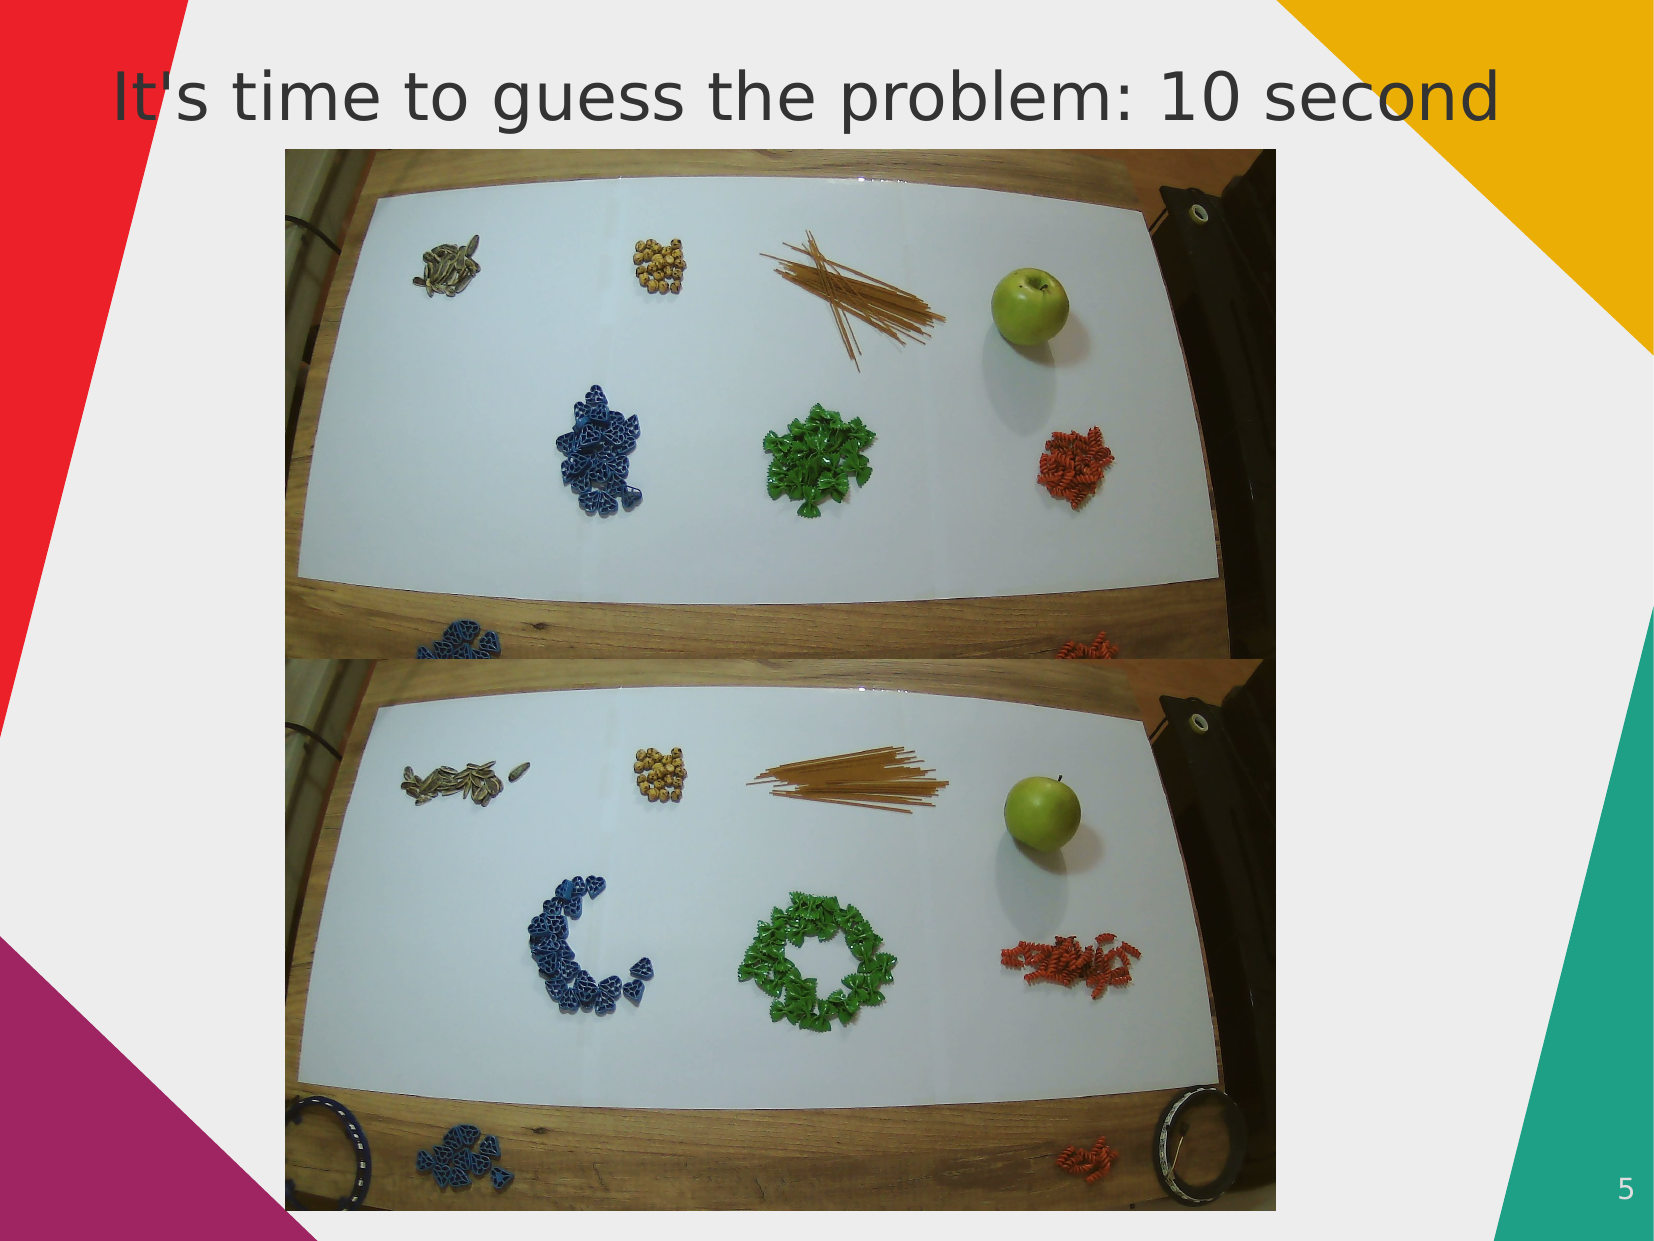

# It's time to guess the problem: 10 second
5